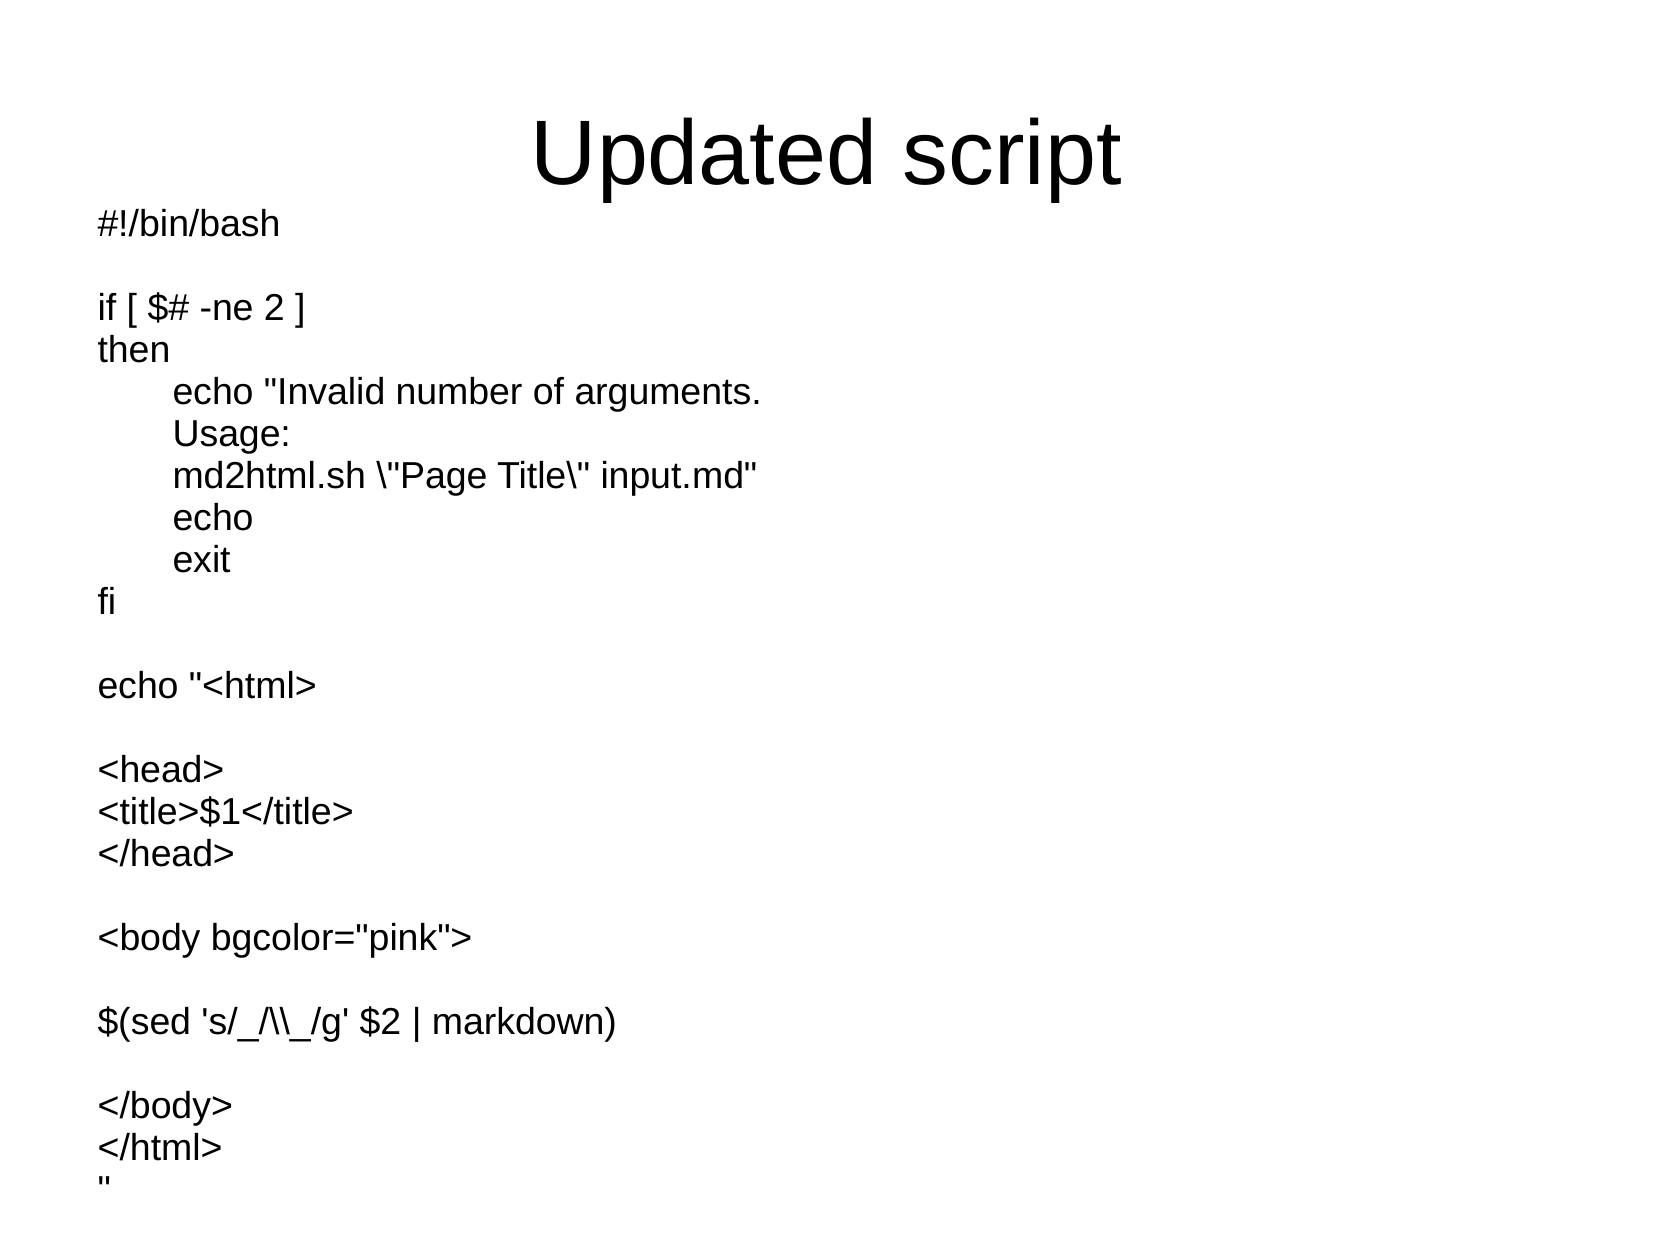

# Updated script
#!/bin/bash
if [ $# -ne 2 ]
then
	echo "Invalid number of arguments.
	Usage:
	md2html.sh \"Page Title\" input.md"
	echo
	exit
fi
echo "<html>
<head>
<title>$1</title>
</head>
<body bgcolor="pink">
$(sed 's/_/\\_/g' $2 | markdown)
</body>
</html>
"